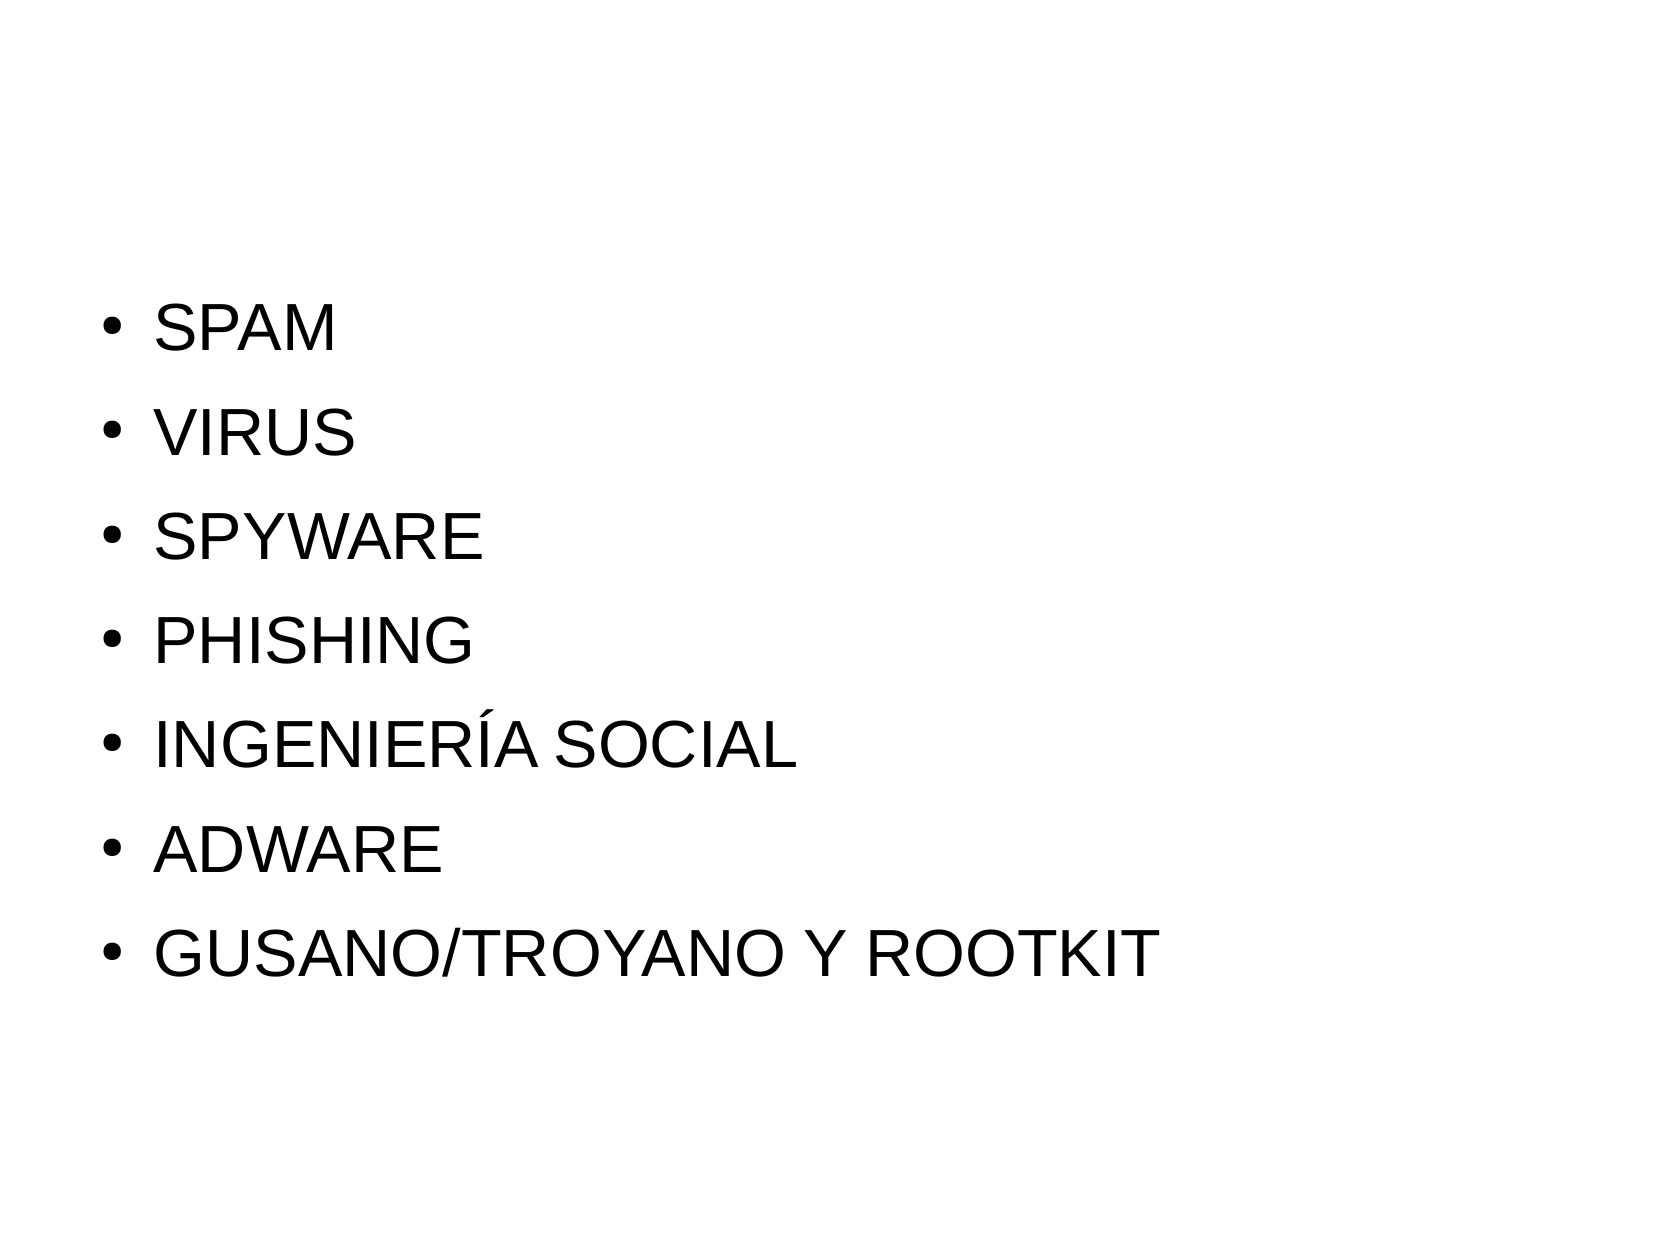

#
SPAM
VIRUS
SPYWARE
PHISHING
INGENIERÍA SOCIAL
ADWARE
GUSANO/TROYANO Y ROOTKIT